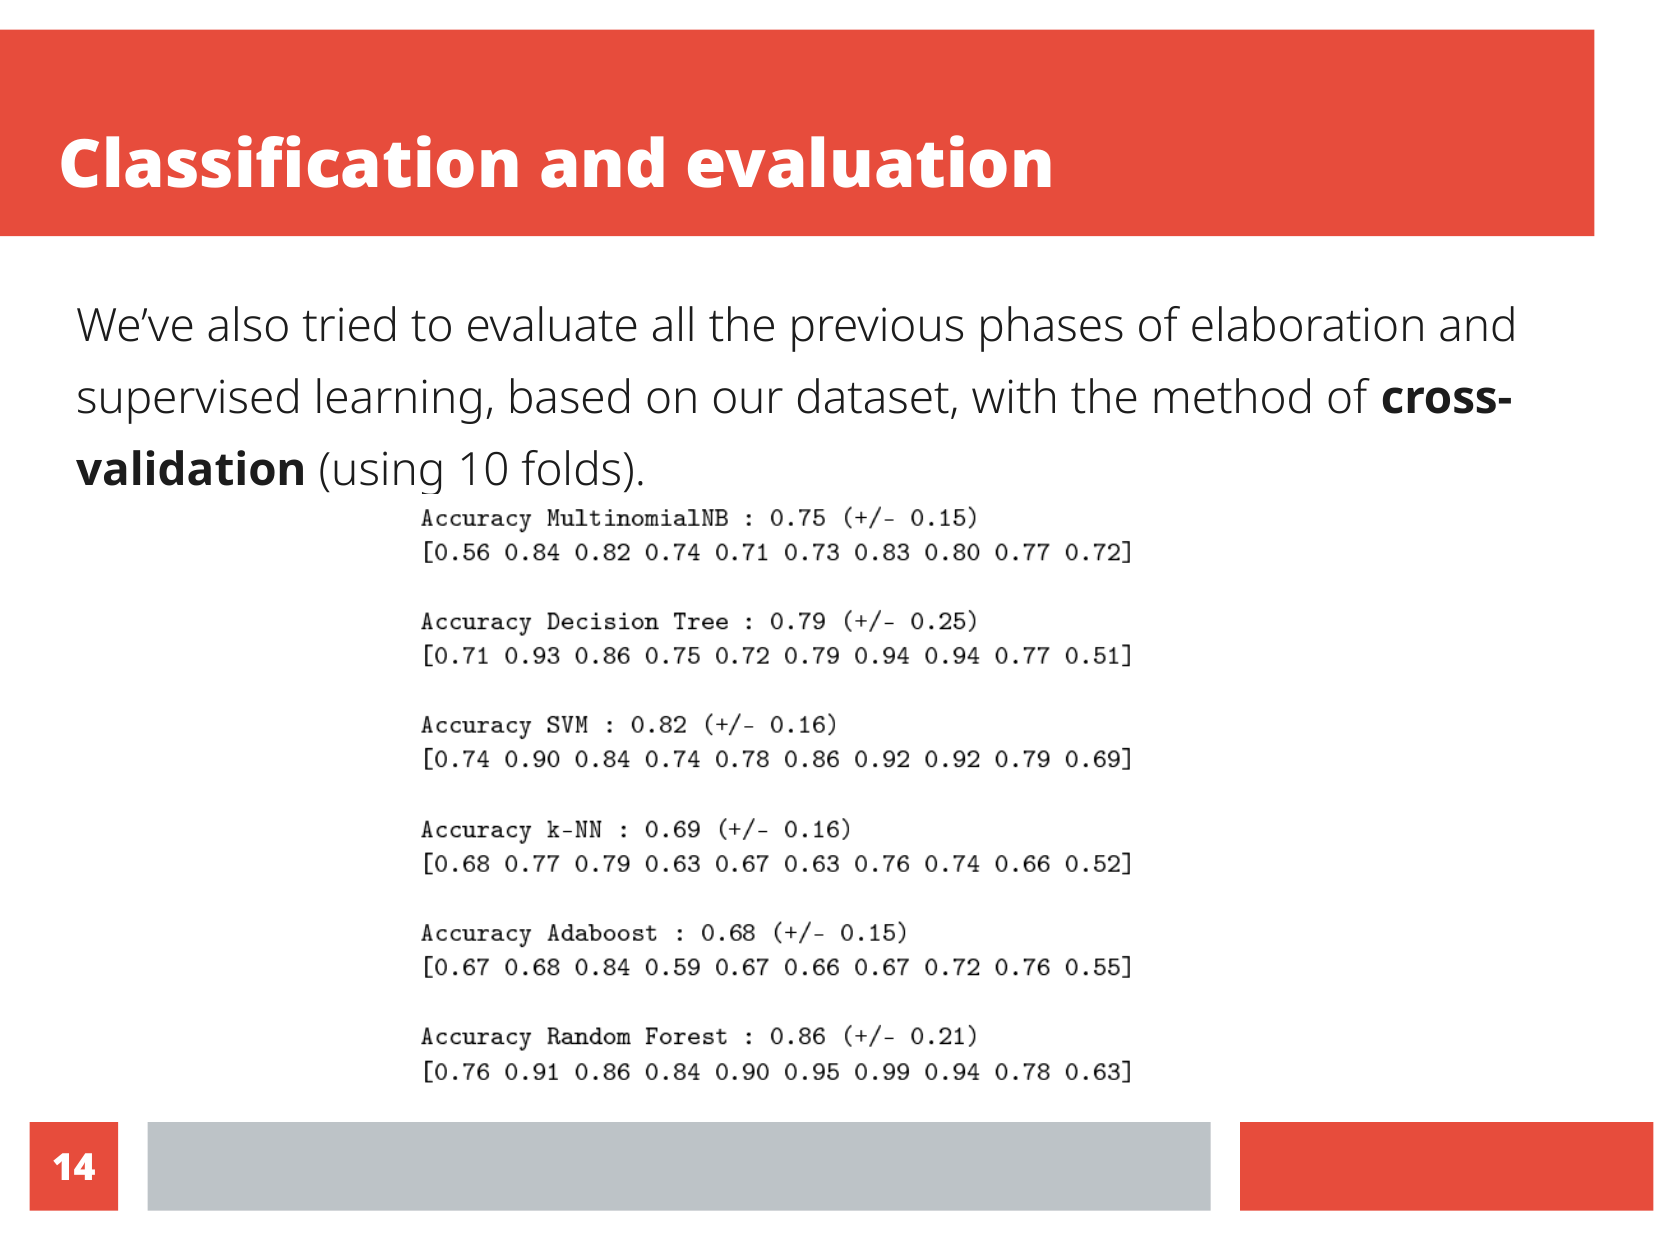

# Classification and evaluation
We’ve also tried to evaluate all the previous phases of elaboration and supervised learning, based on our dataset, with the method of cross-validation (using 10 folds).
14